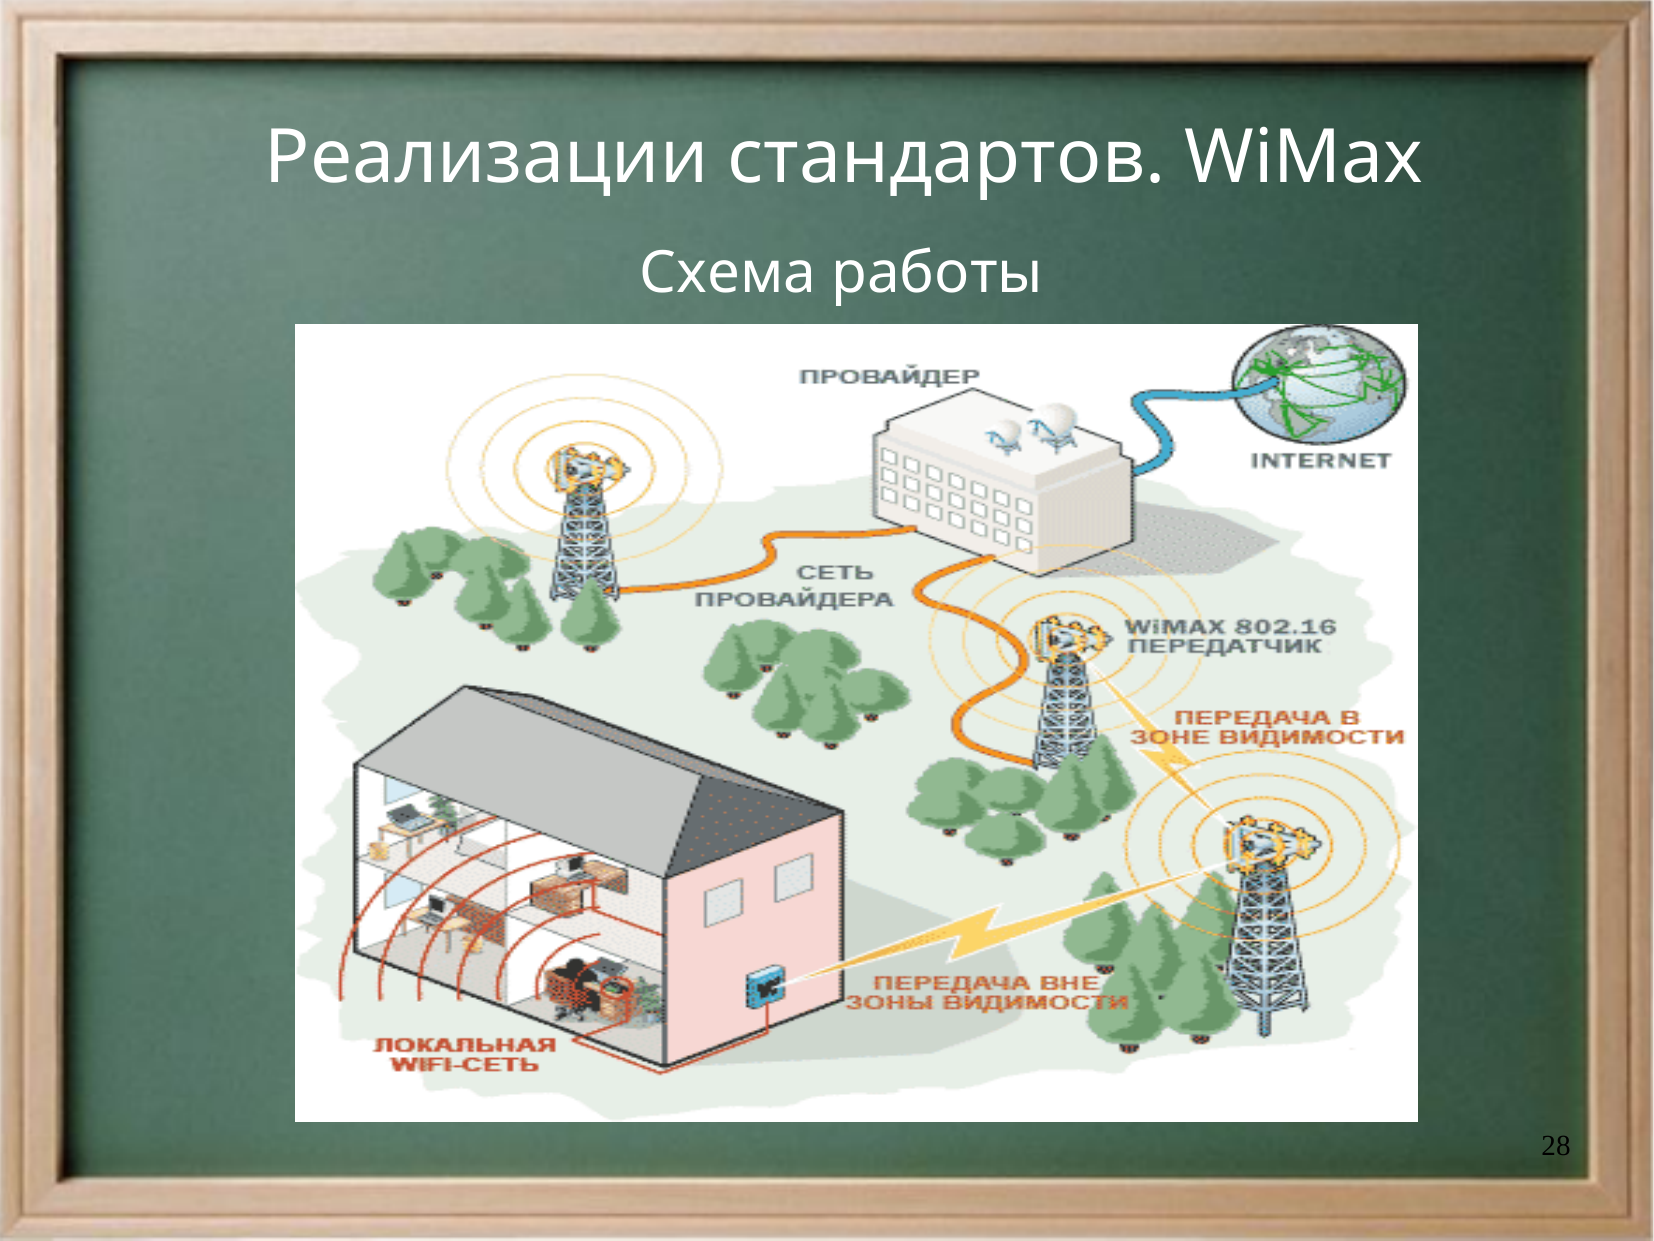

# Реализации стандартов. WiMax
Схема работы
28